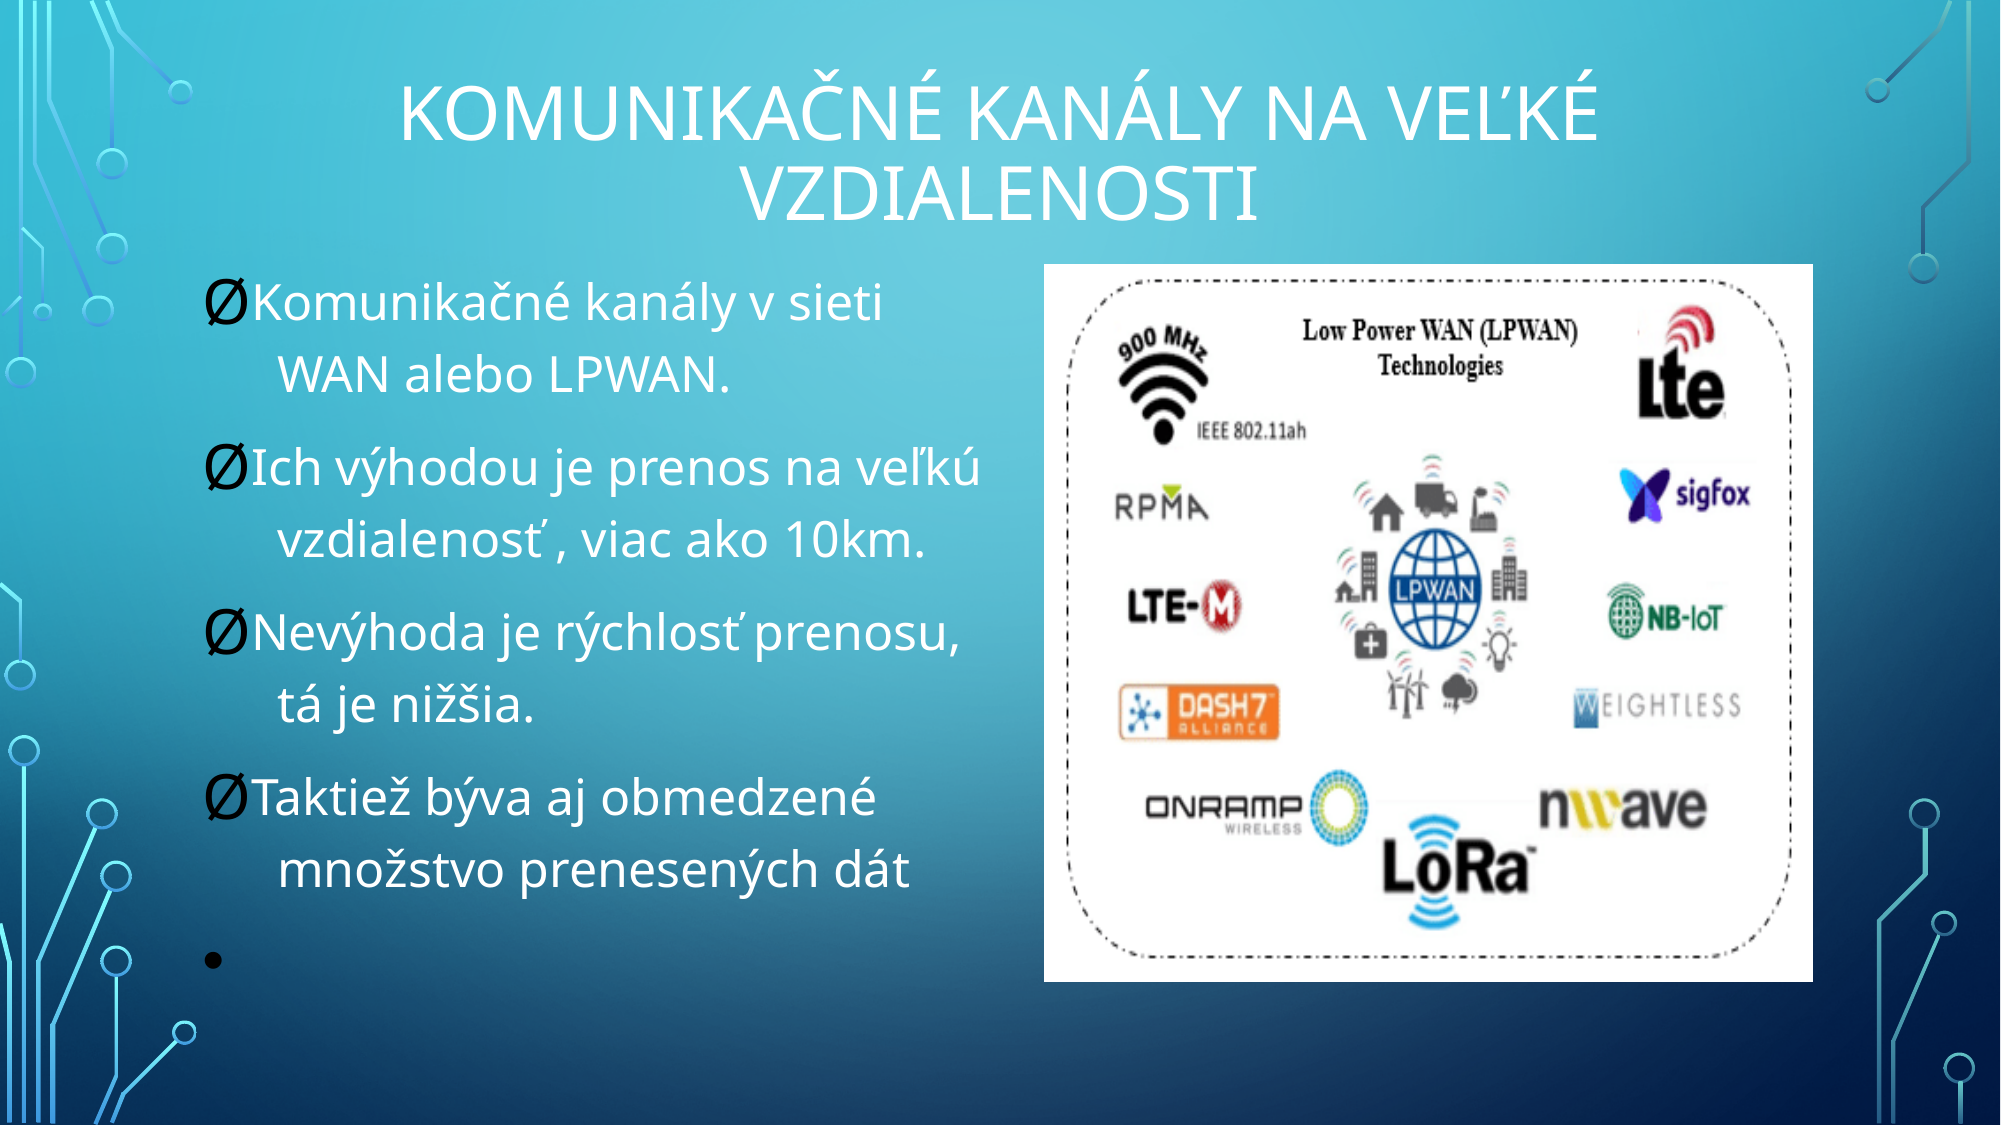

# Komunikačné kanály na veľké vzdialenosti
Komunikačné kanály v sieti WAN alebo LPWAN.
Ich výhodou je prenos na veľkú vzdialenosť , viac ako 10km.
Nevýhoda je rýchlosť prenosu, tá je nižšia.
Taktiež býva aj obmedzené množstvo prenesených dát